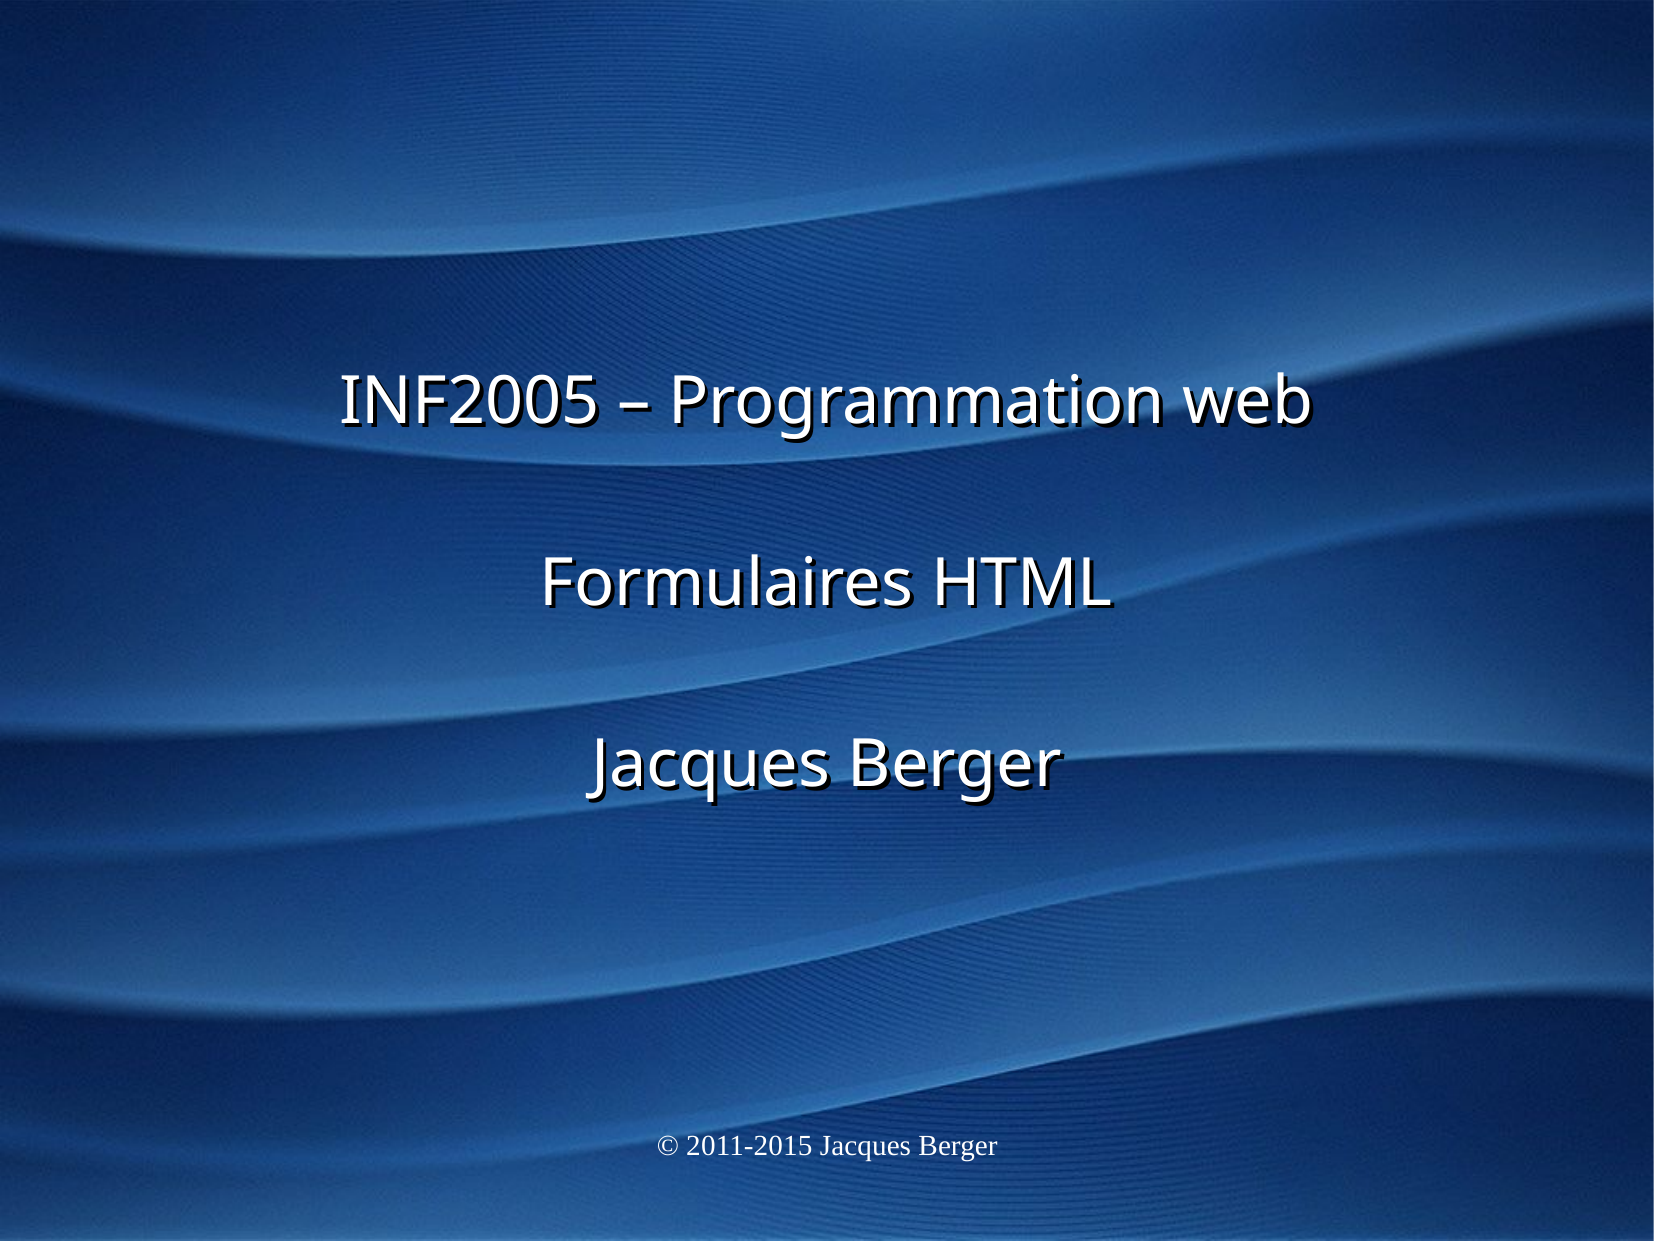

# INF2005 – Programmation web
Formulaires HTML
Jacques Berger
© 2011-2015 Jacques Berger